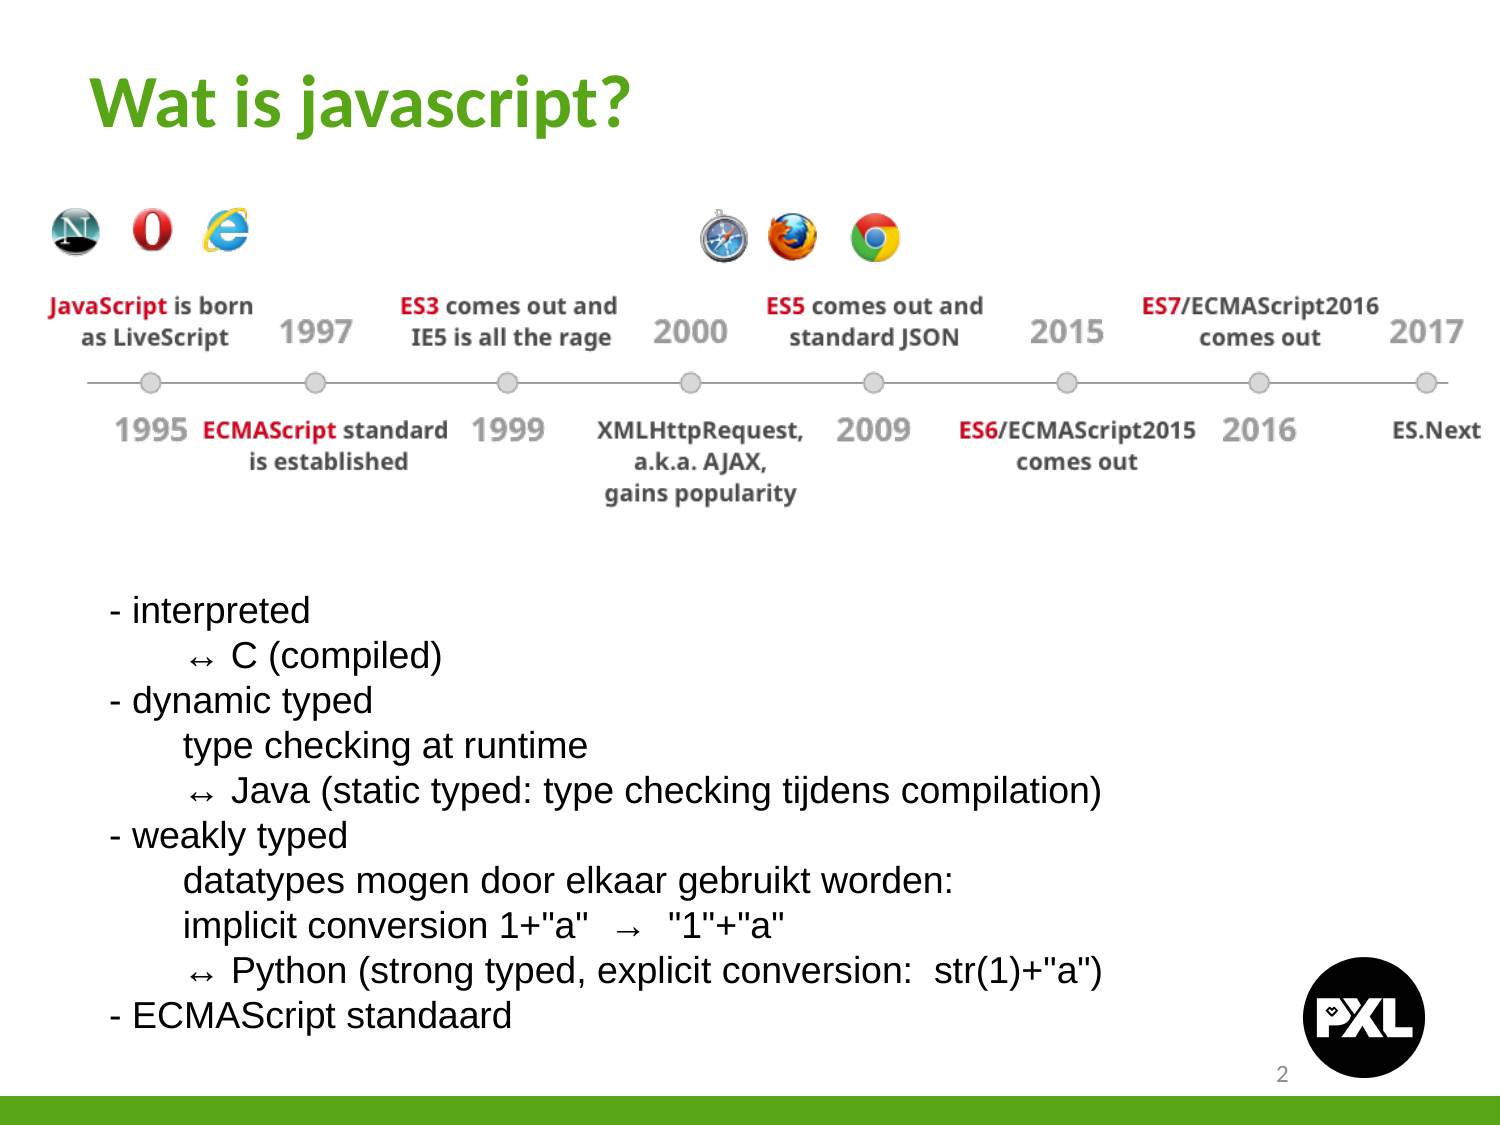

Wat is javascript?
- interpreted
	↔ C (compiled)
- dynamic typed
	type checking at runtime
	↔ Java (static typed: type checking tijdens compilation)
- weakly typed
	datatypes mogen door elkaar gebruikt worden:
	implicit conversion 1+"a" → "1"+"a"
	↔ Python (strong typed, explicit conversion: str(1)+"a")
- ECMAScript standaard